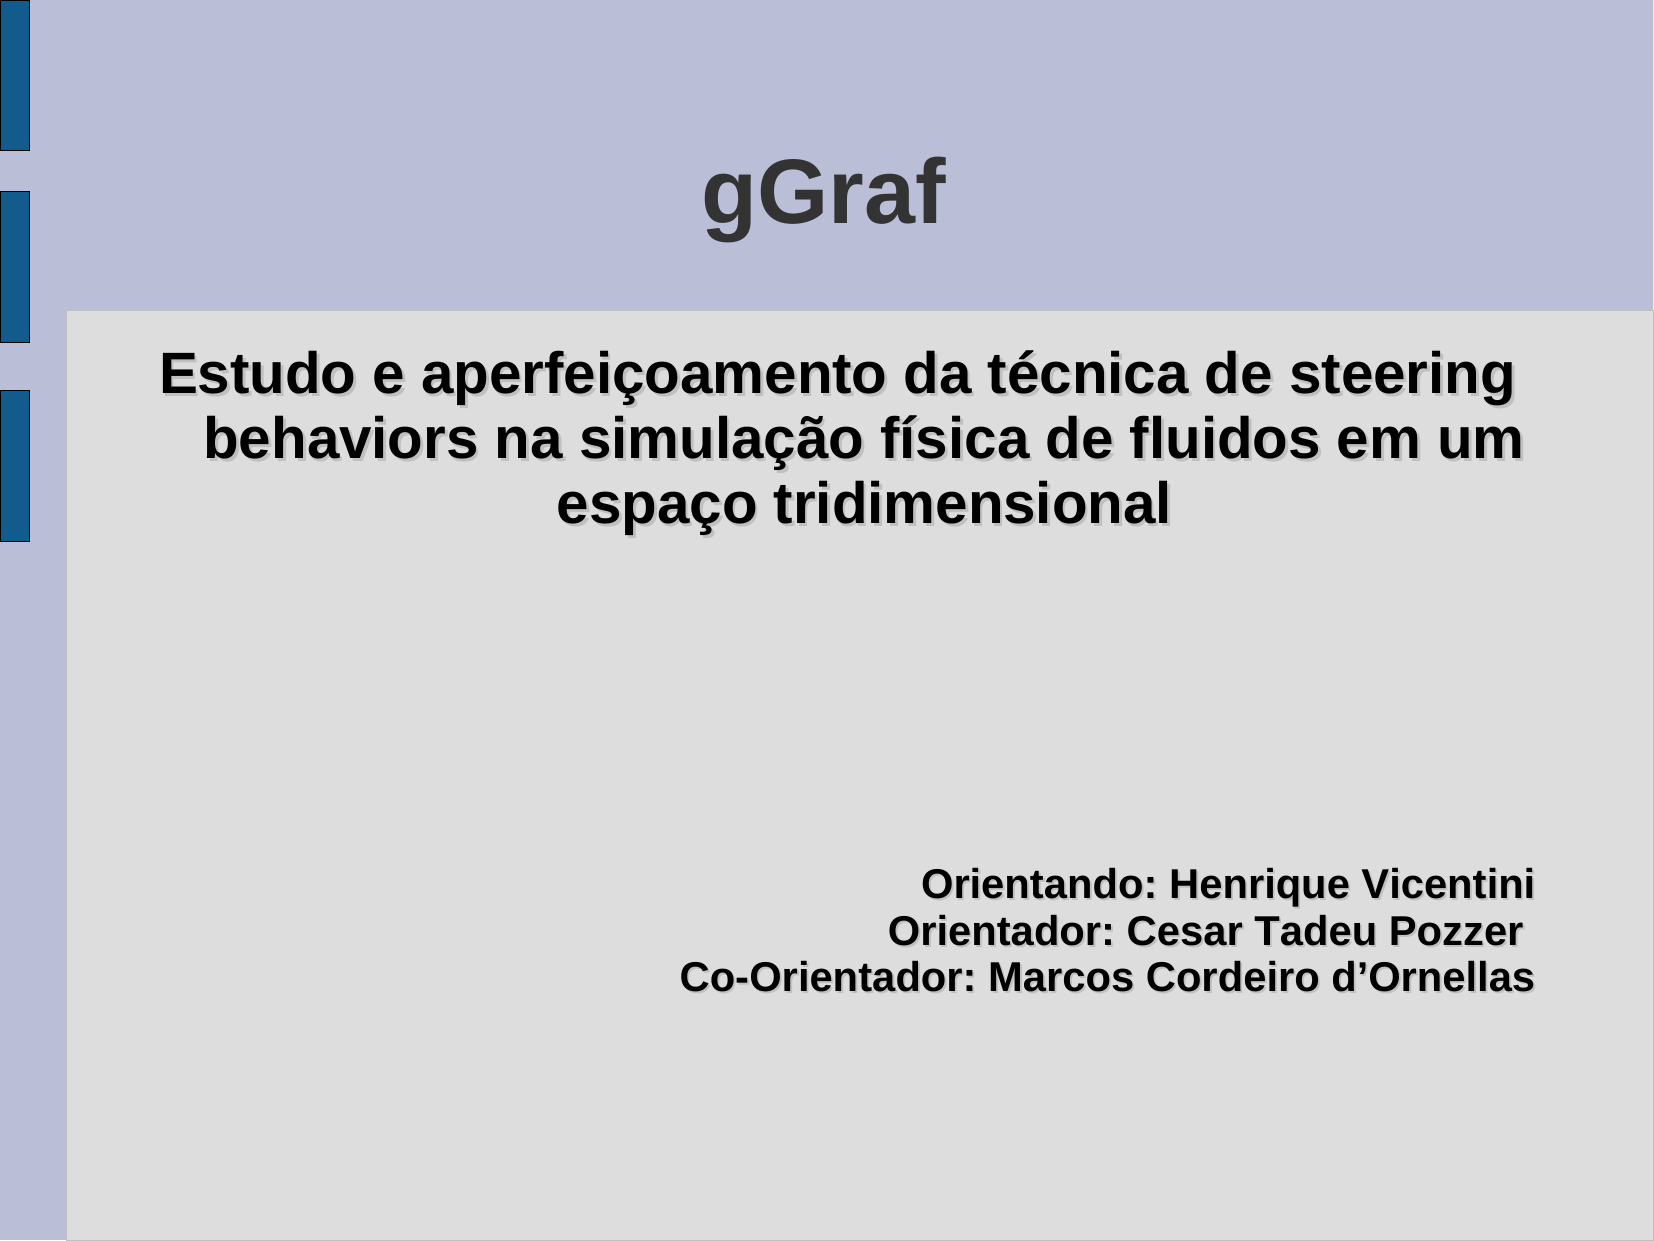

# gGraf
Estudo e aperfeiçoamento da técnica de steering behaviors na simulação física de fluidos em um espaço tridimensional
Orientando: Henrique Vicentini
Orientador: Cesar Tadeu Pozzer
Co-Orientador: Marcos Cordeiro d’Ornellas